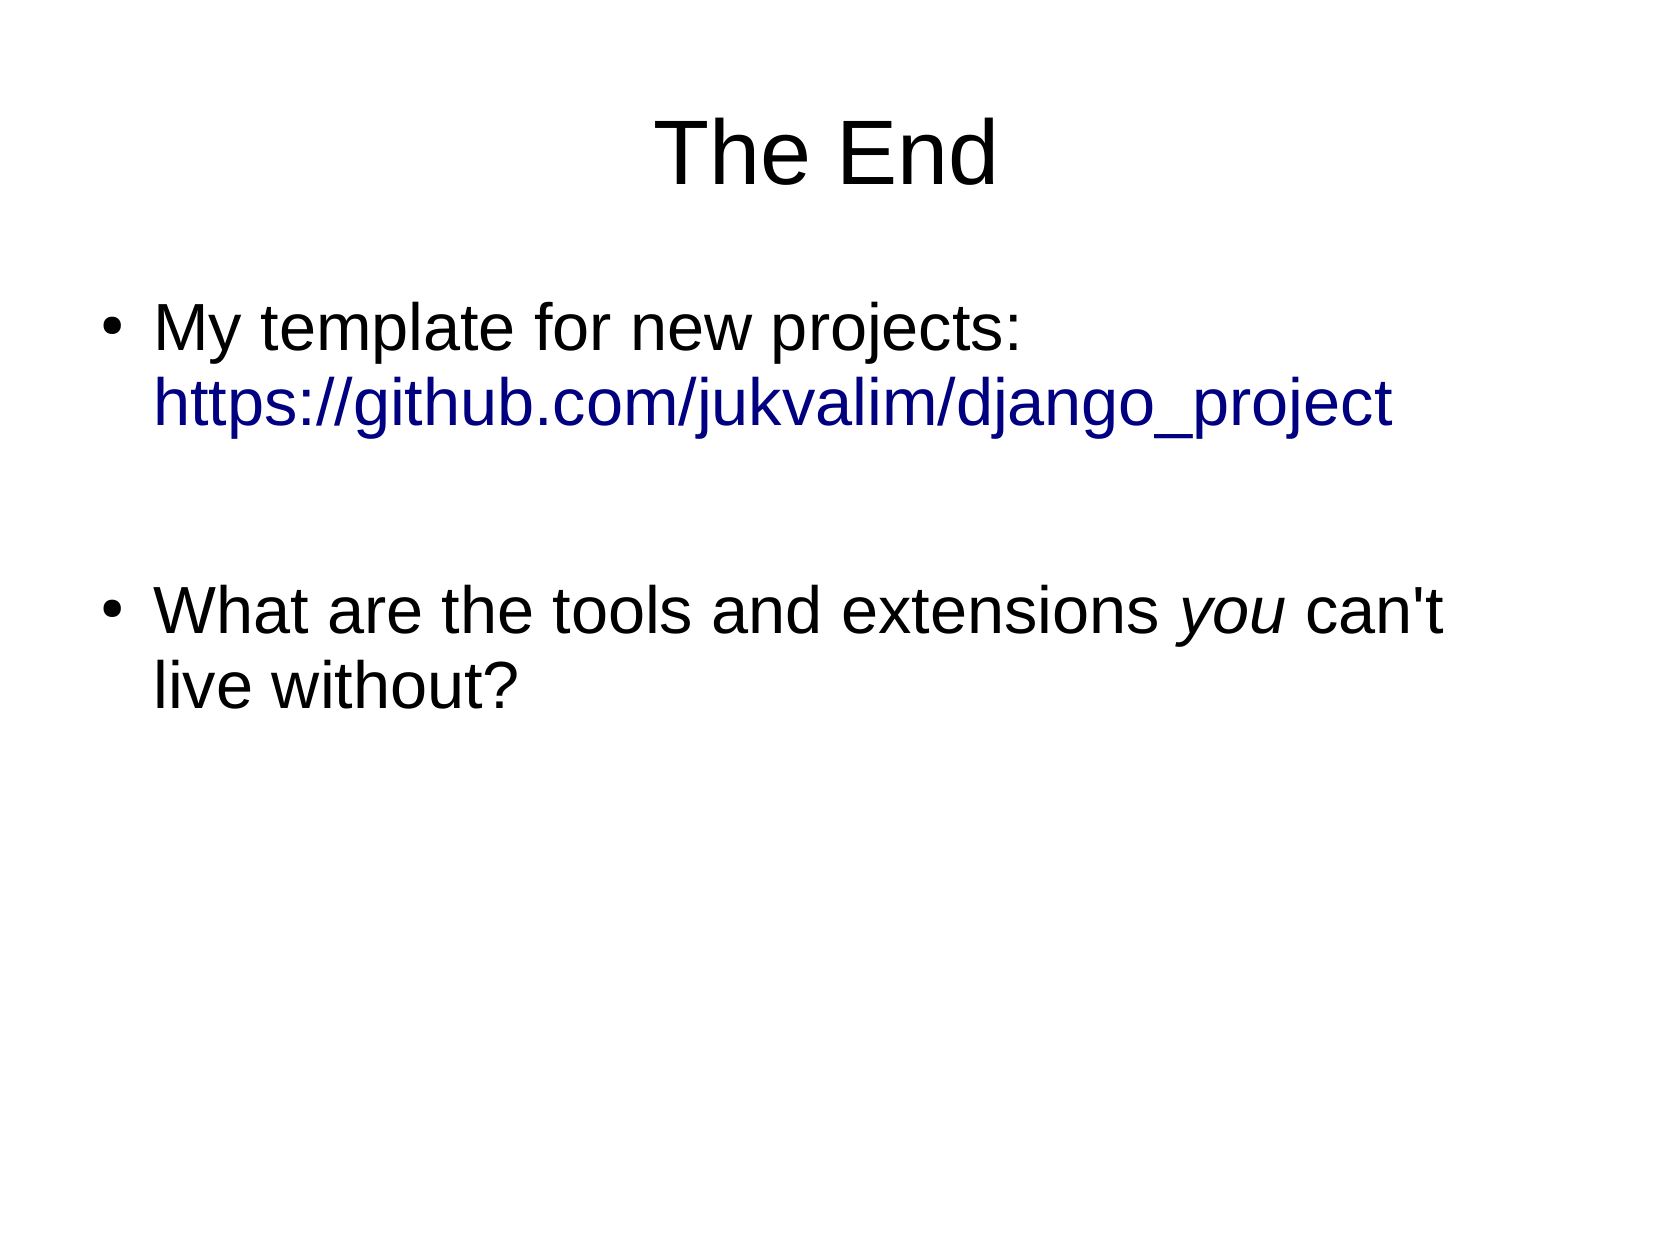

# The End
My template for new projects: https://github.com/jukvalim/django_project
What are the tools and extensions you can't live without?